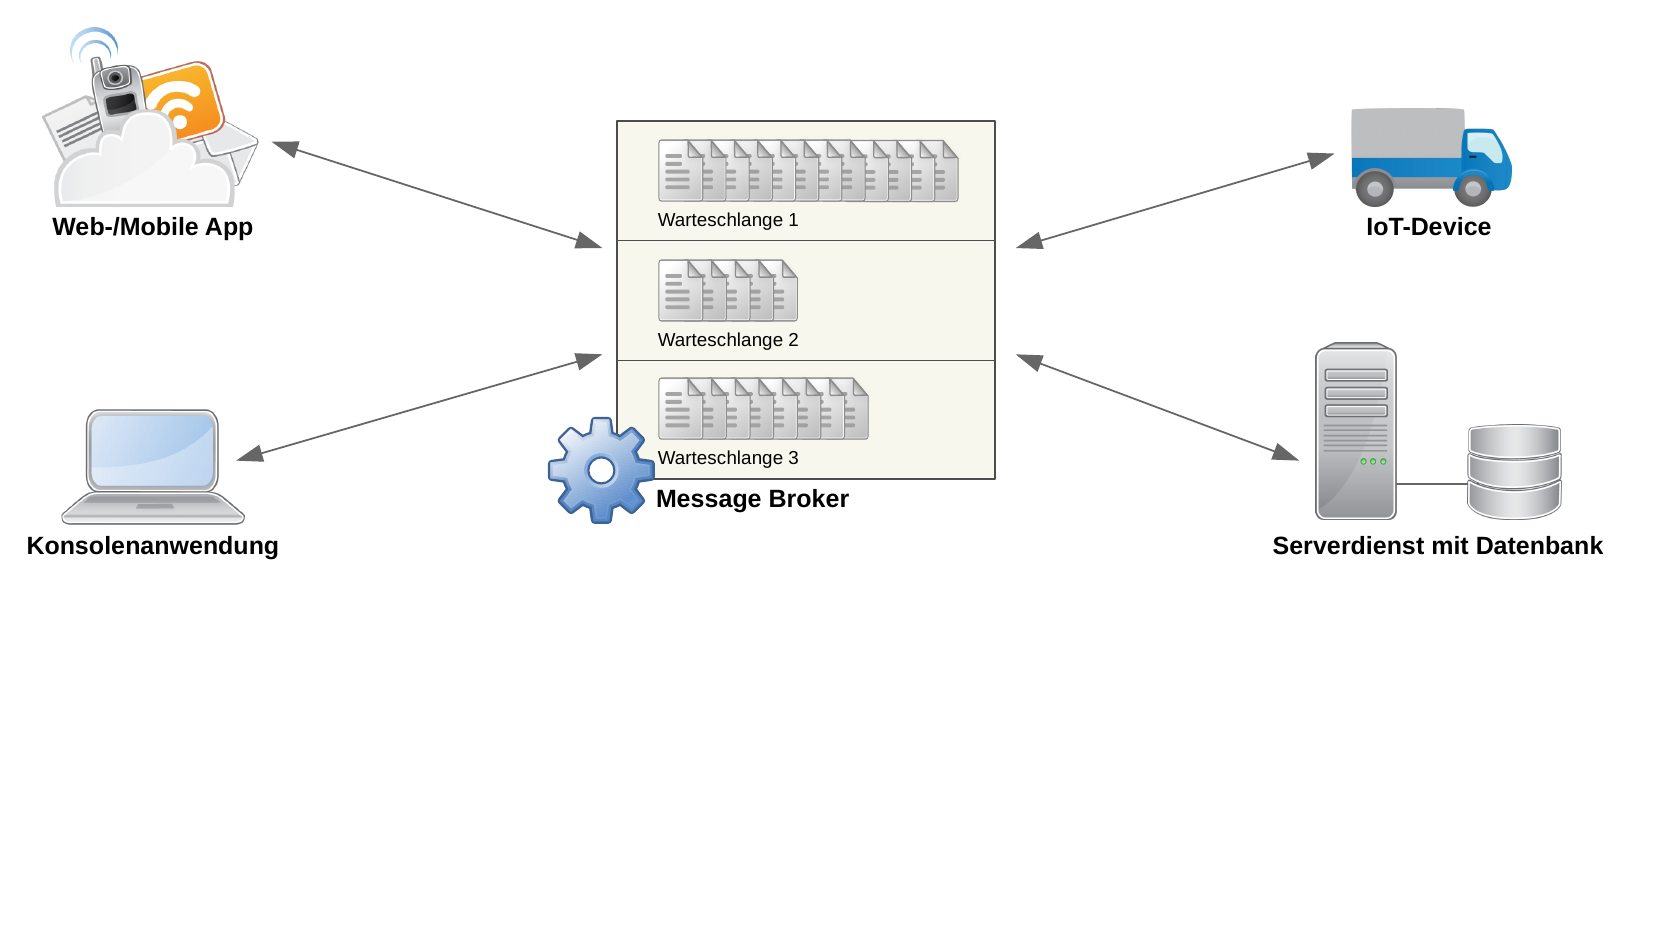

Web-/Mobile App
IoT-Device
Warteschlange 1
Warteschlange 2
Warteschlange 3
Message Broker
Serverdienst mit Datenbank
Konsolenanwendung